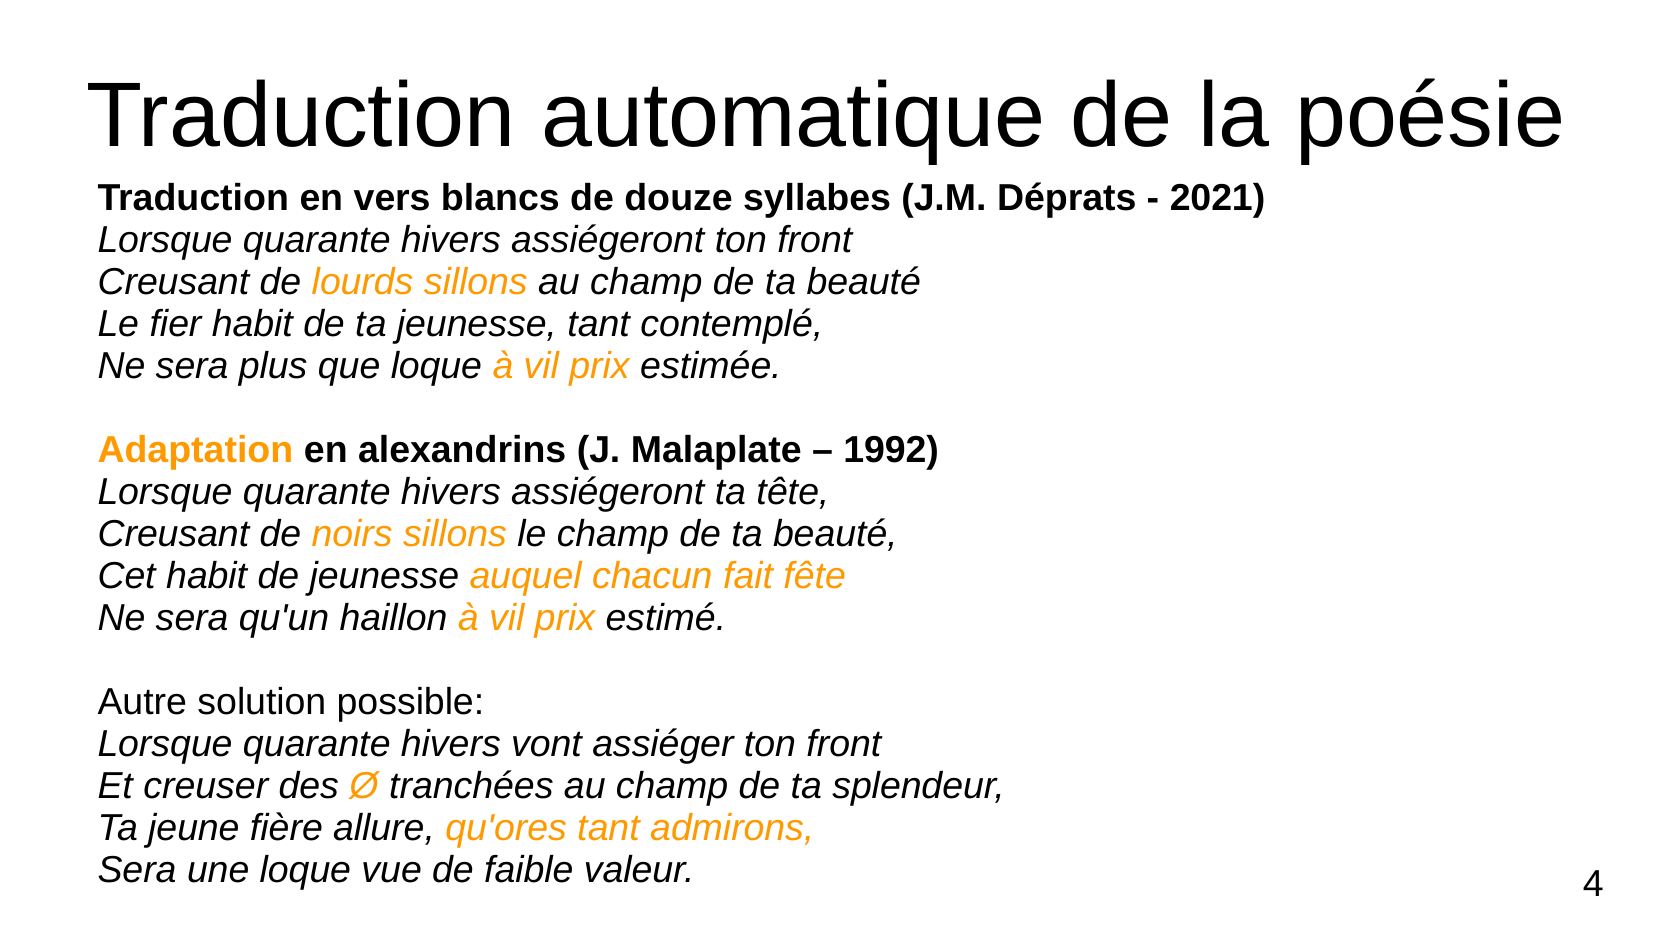

# Traduction automatique de la poésie
Traduction en vers blancs de douze syllabes (J.M. Déprats - 2021)
Lorsque quarante hivers assiégeront ton front
Creusant de lourds sillons au champ de ta beauté
Le fier habit de ta jeunesse, tant contemplé,
Ne sera plus que loque à vil prix estimée.
Adaptation en alexandrins (J. Malaplate – 1992)
Lorsque quarante hivers assiégeront ta tête,
Creusant de noirs sillons le champ de ta beauté,
Cet habit de jeunesse auquel chacun fait fête
Ne sera qu'un haillon à vil prix estimé.
Autre solution possible:
Lorsque quarante hivers vont assiéger ton front
Et creuser des Ø tranchées au champ de ta splendeur,
Ta jeune fière allure, qu'ores tant admirons,
Sera une loque vue de faible valeur.